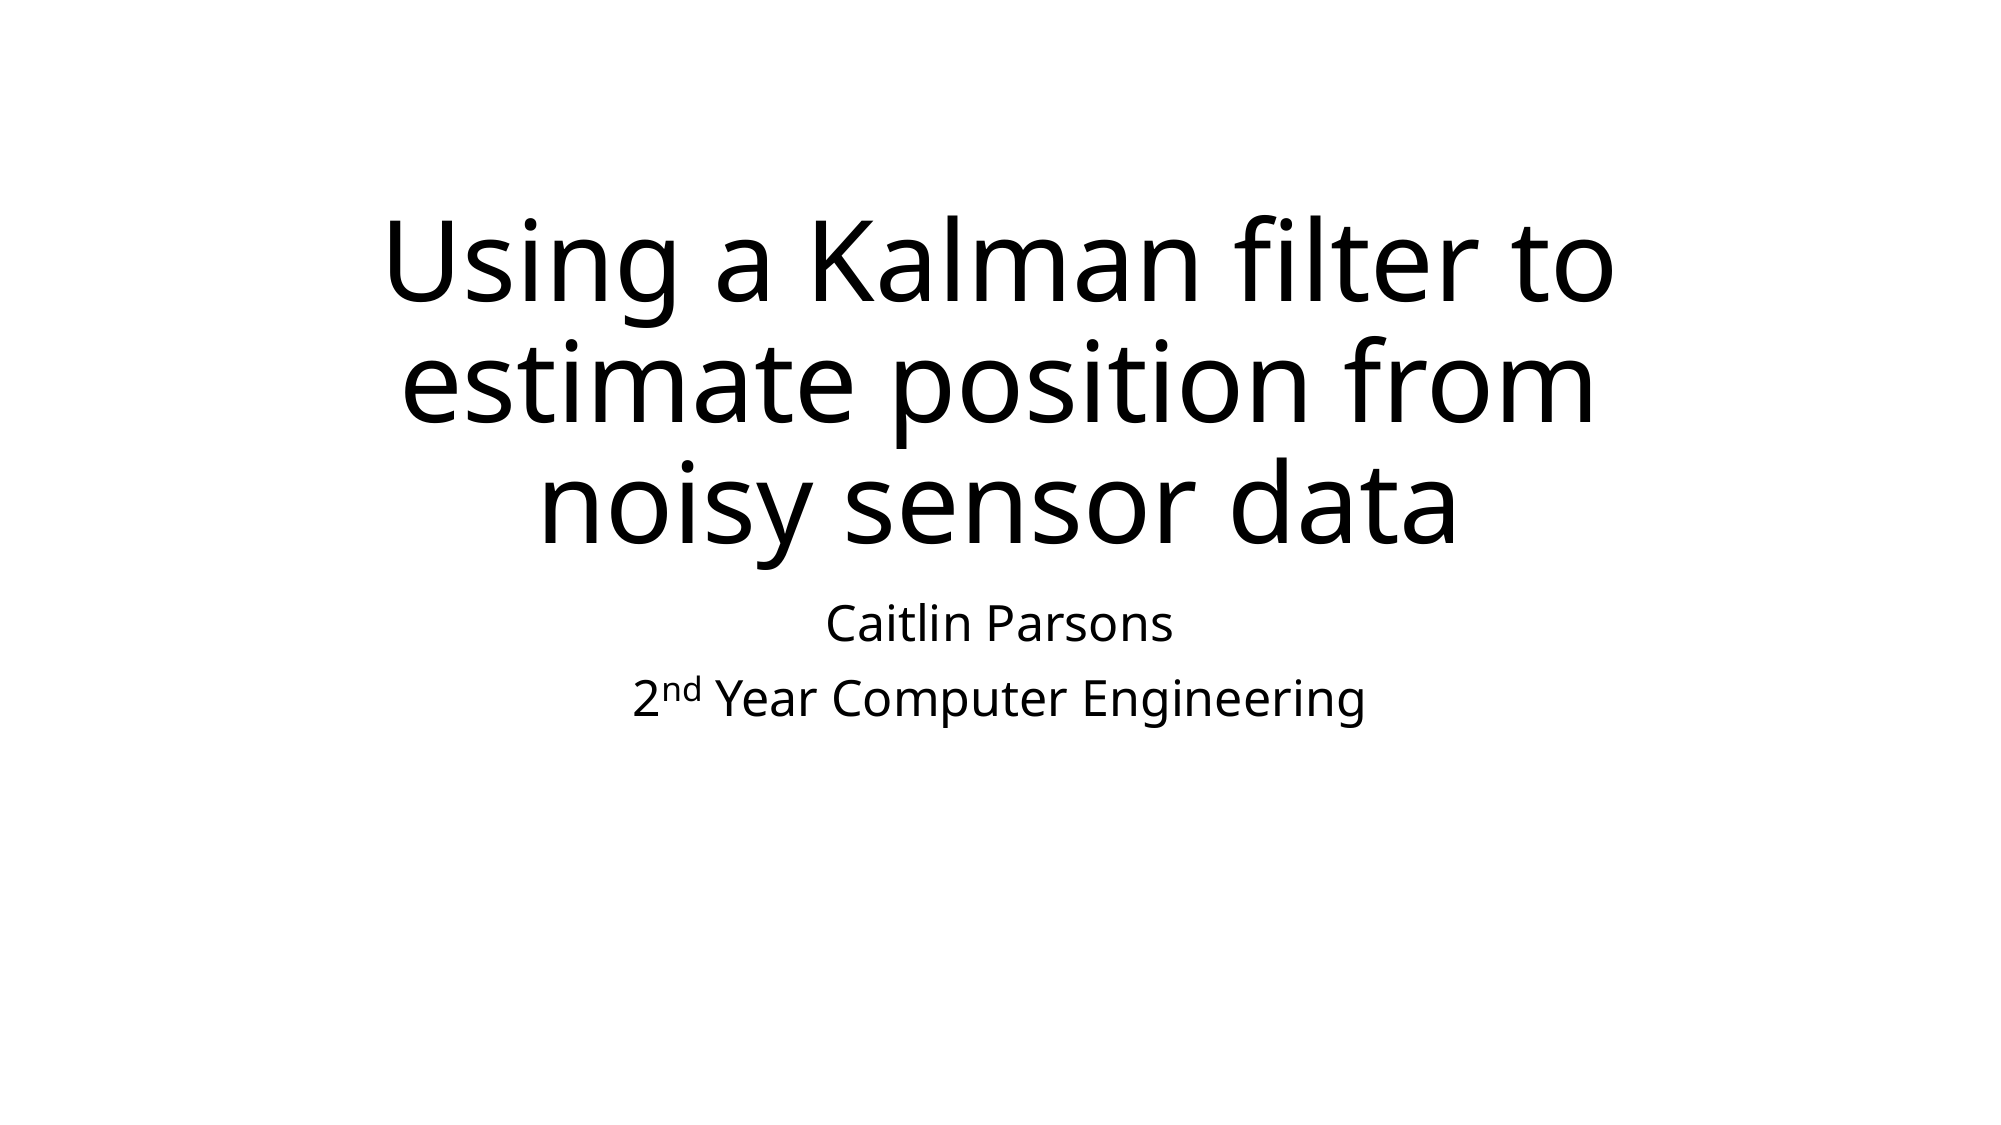

# Using a Kalman filter to estimate position from noisy sensor data
Caitlin Parsons
2nd Year Computer Engineering